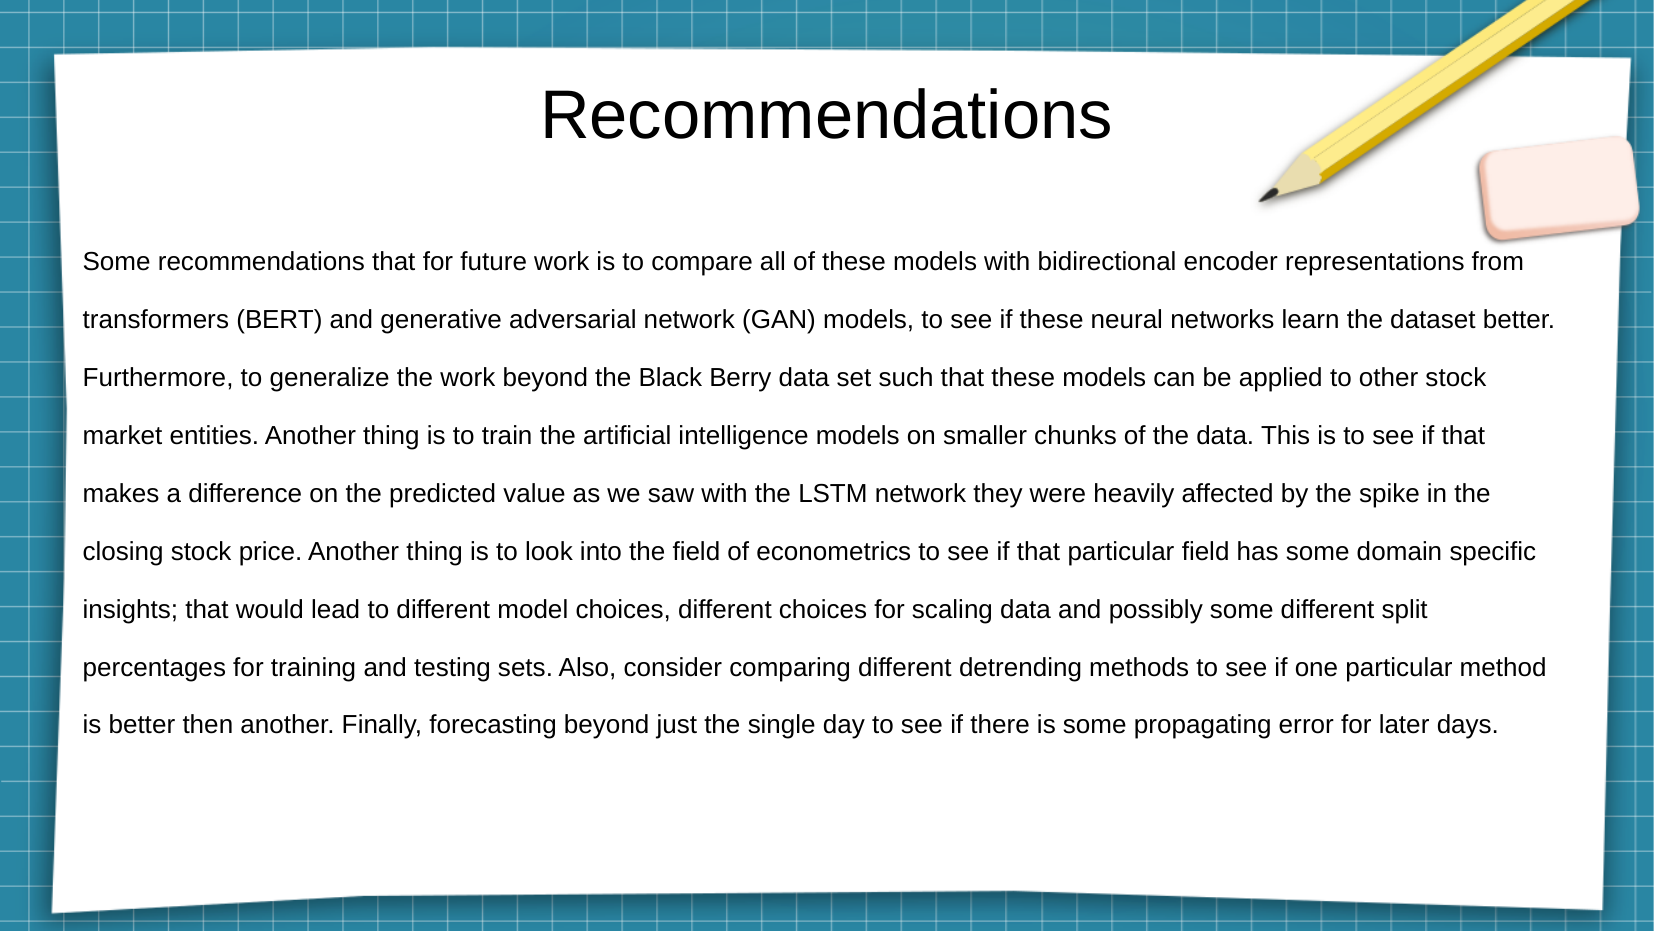

# Recommendations
Some recommendations that for future work is to compare all of these models with bidirectional encoder representations from transformers (BERT) and generative adversarial network (GAN) models, to see if these neural networks learn the dataset better. Furthermore, to generalize the work beyond the Black Berry data set such that these models can be applied to other stock market entities. Another thing is to train the artificial intelligence models on smaller chunks of the data. This is to see if that makes a difference on the predicted value as we saw with the LSTM network they were heavily affected by the spike in the closing stock price. Another thing is to look into the field of econometrics to see if that particular field has some domain specific insights; that would lead to different model choices, different choices for scaling data and possibly some different split percentages for training and testing sets. Also, consider comparing different detrending methods to see if one particular method is better then another. Finally, forecasting beyond just the single day to see if there is some propagating error for later days.